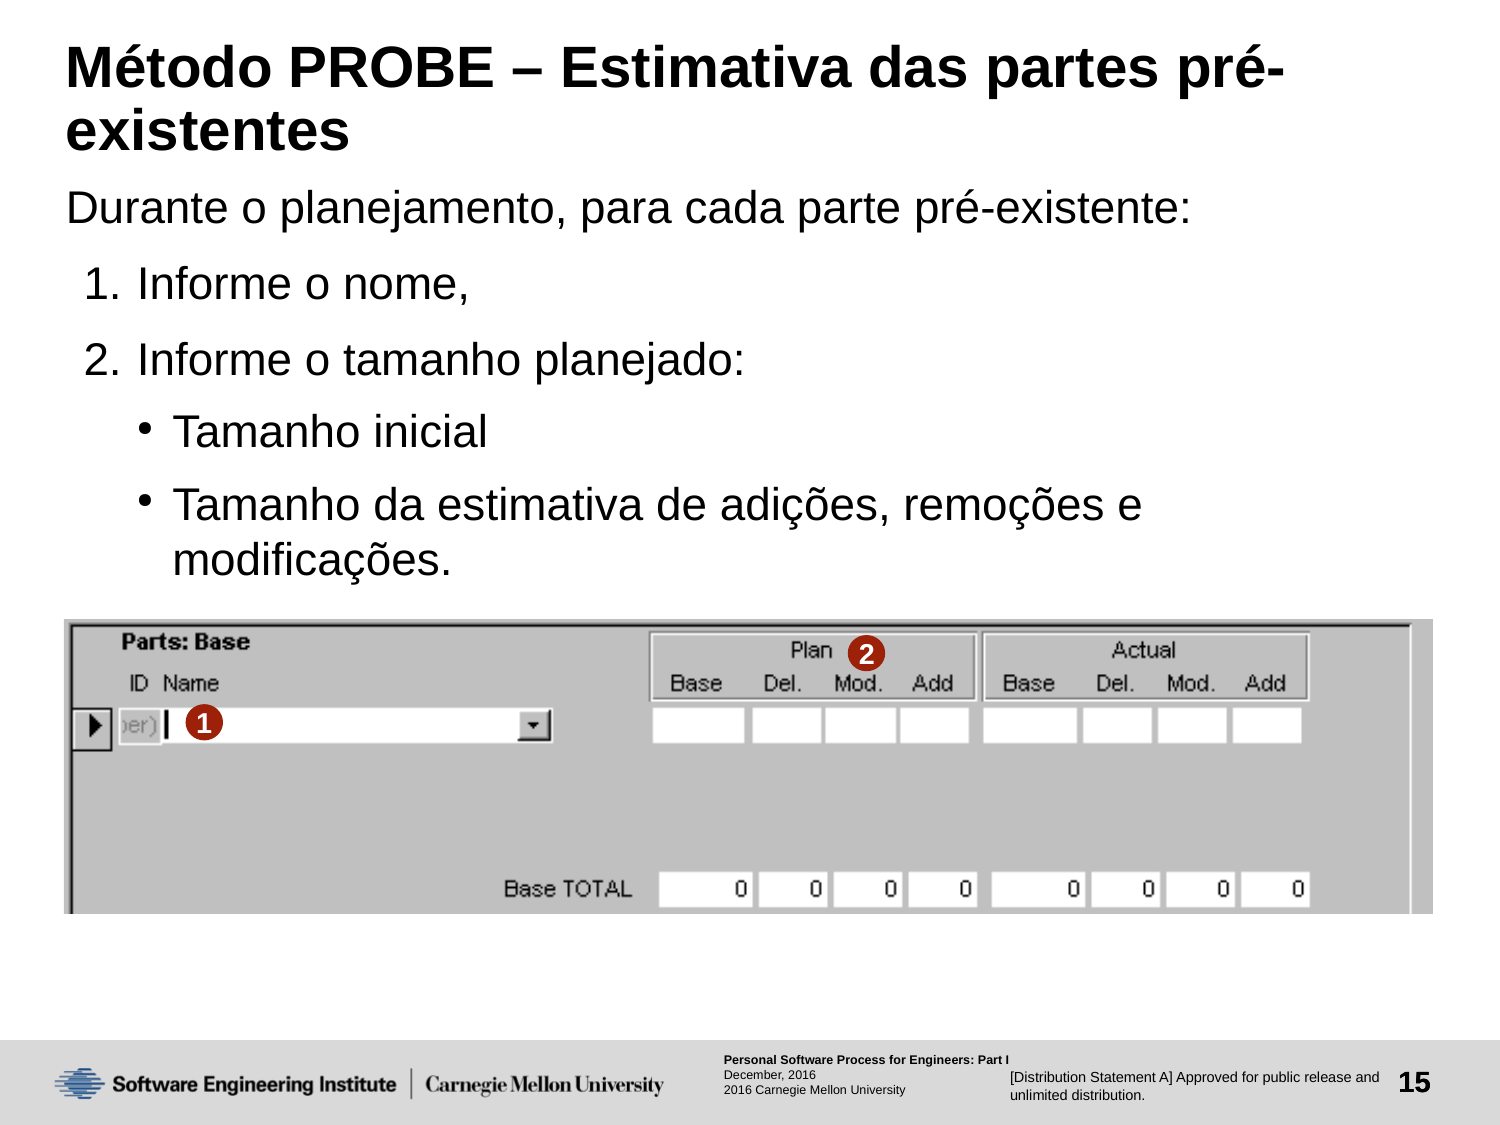

# Método PROBE – Estimativa das partes pré-existentes
Durante o planejamento, para cada parte pré-existente:
Informe o nome,
Informe o tamanho planejado:
Tamanho inicial
Tamanho da estimativa de adições, remoções e modificações.